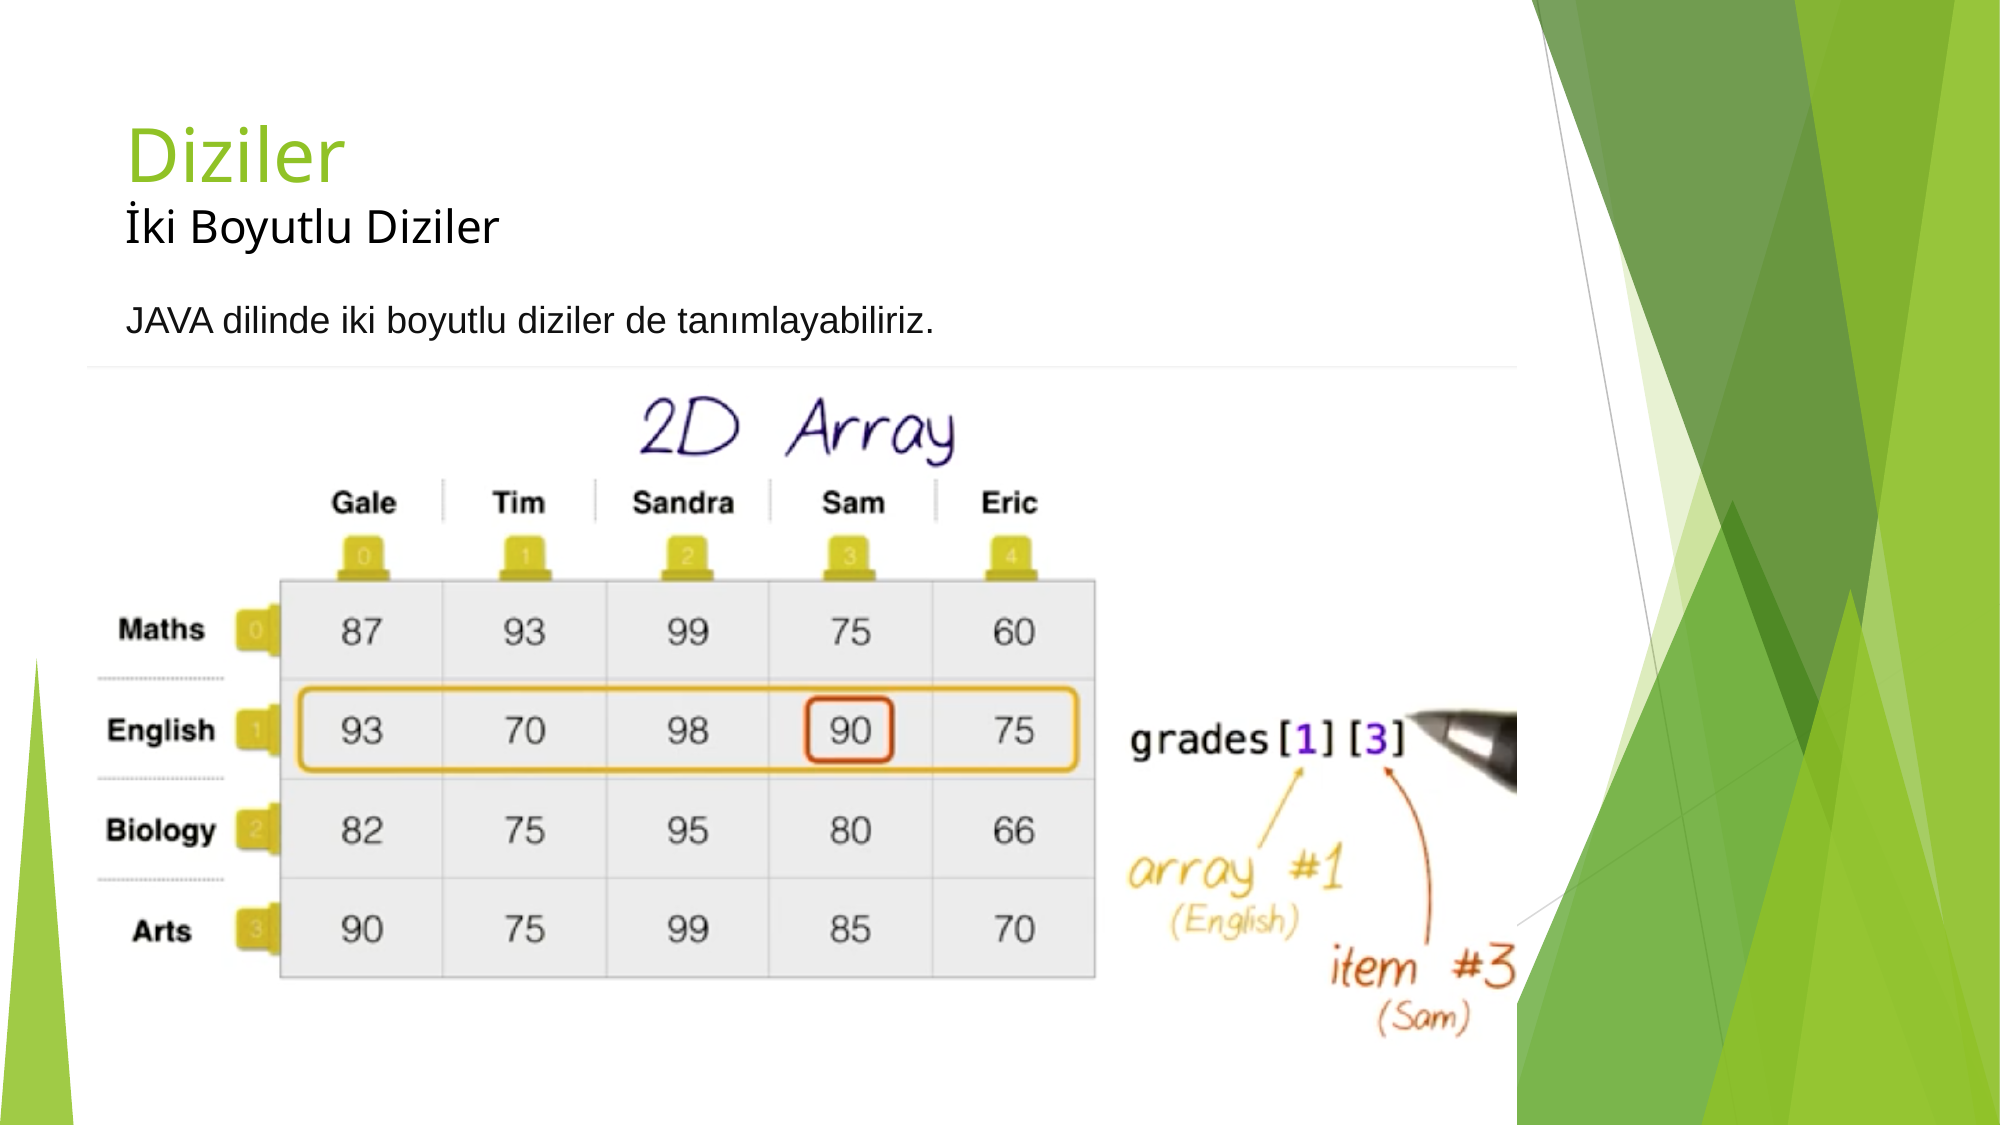

# Diziler İki Boyutlu Diziler
JAVA dilinde iki boyutlu diziler de tanımlayabiliriz.